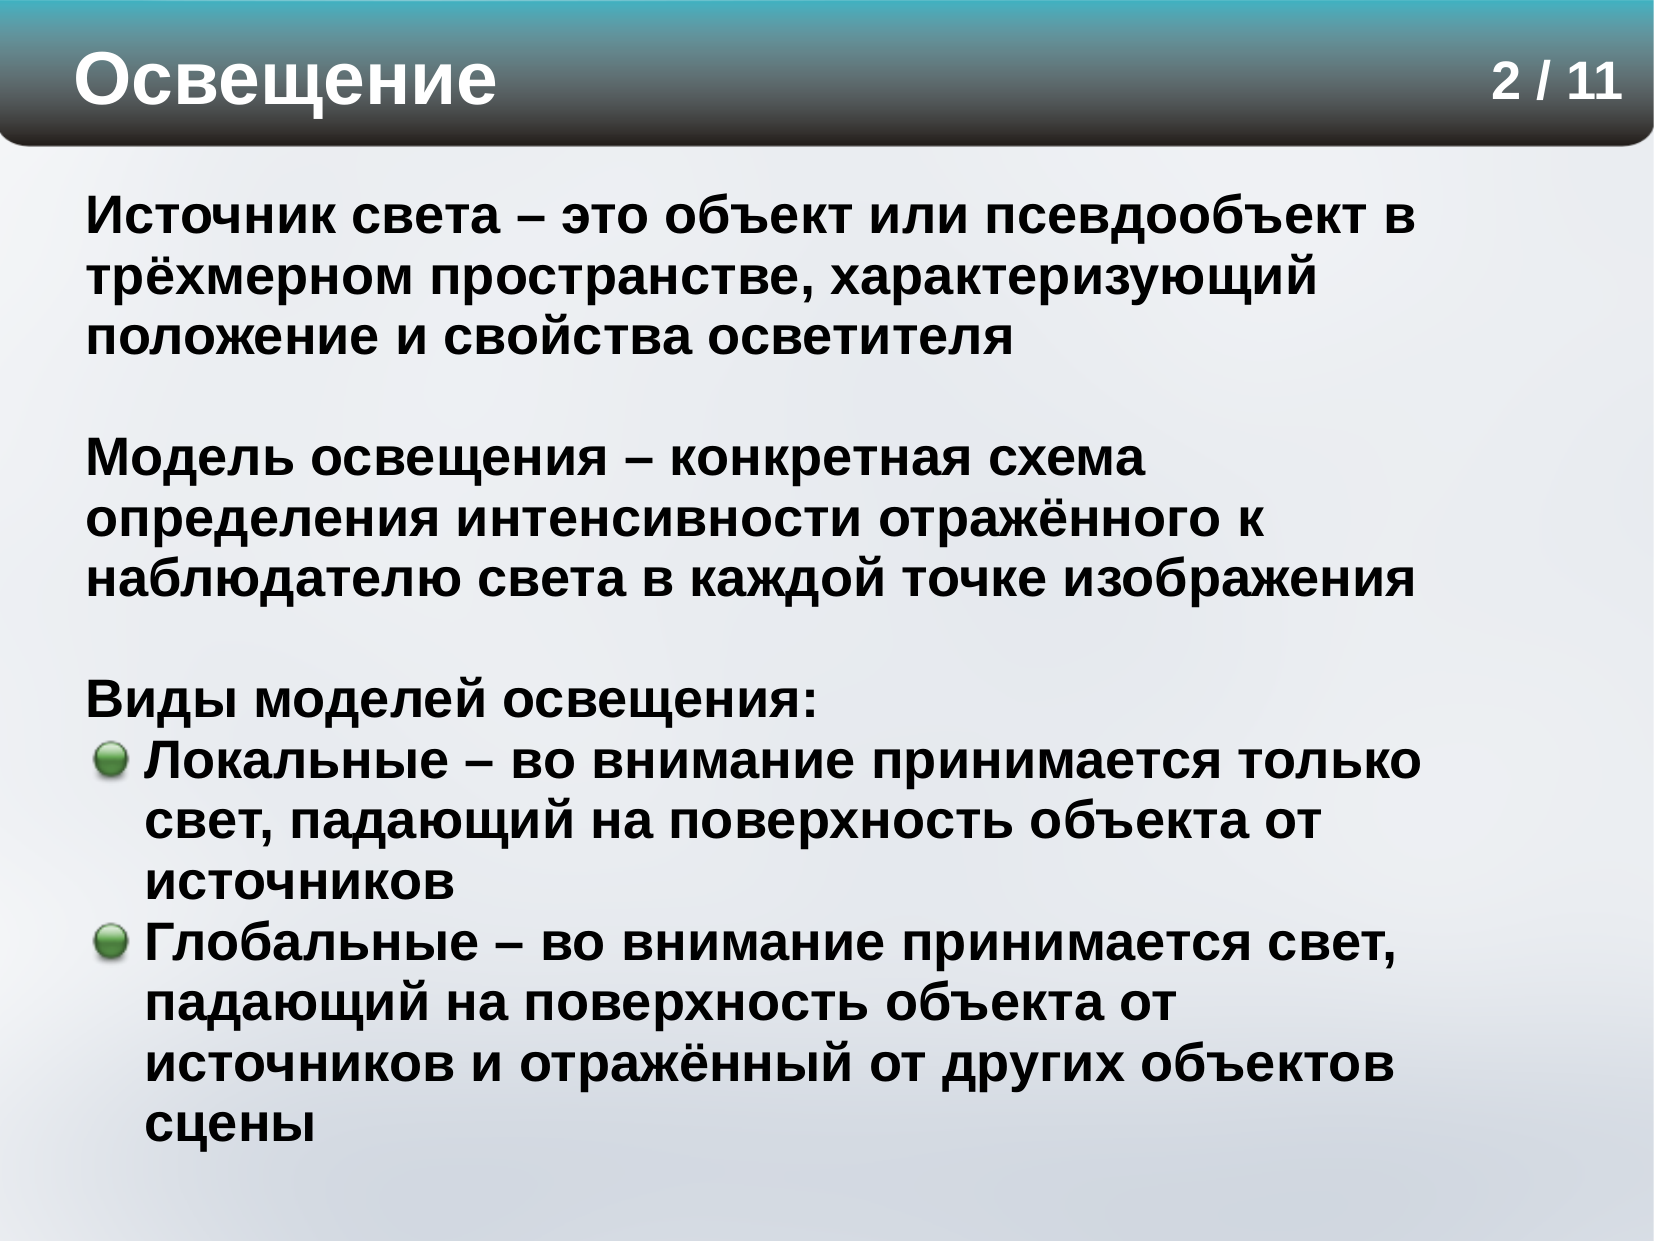

Освещение
Источник света – это объект или псевдообъект в трёхмерном пространстве, характеризующий положение и свойства осветителя
Модель освещения – конкретная схема определения интенсивности отражённого к наблюдателю света в каждой точке изображения
Виды моделей освещения:
Локальные – во внимание принимается только свет, падающий на поверхность объекта от источников
Глобальные – во внимание принимается свет, падающий на поверхность объекта от источников и отражённый от других объектов сцены